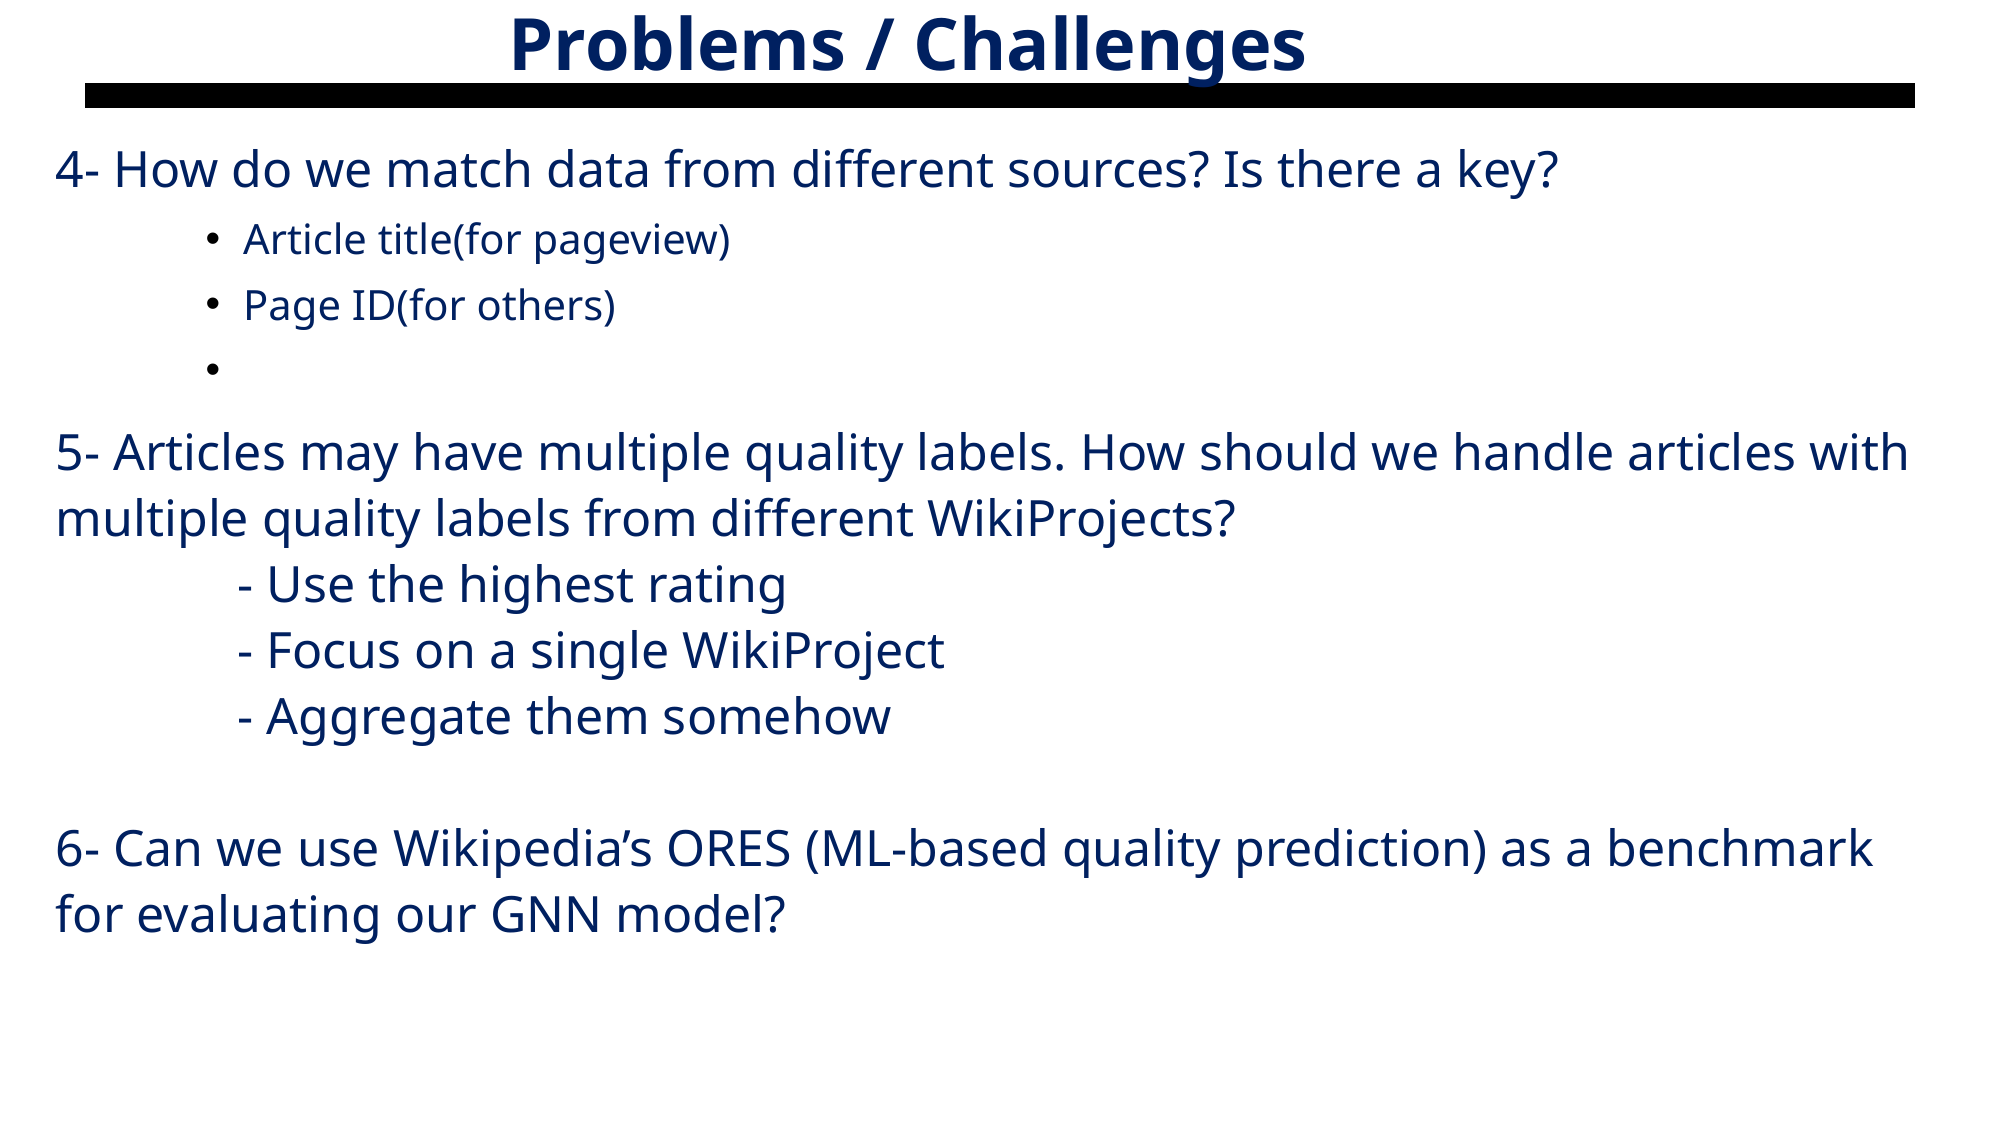

# Problems / Challenges
4- How do we match data from different sources? Is there a key?
Article title(for pageview)
Page ID(for others)
5- Articles may have multiple quality labels. How should we handle articles with multiple quality labels from different WikiProjects?
 - Use the highest rating
 - Focus on a single WikiProject
 - Aggregate them somehow
6- Can we use Wikipedia’s ORES (ML-based quality prediction) as a benchmark for evaluating our GNN model?